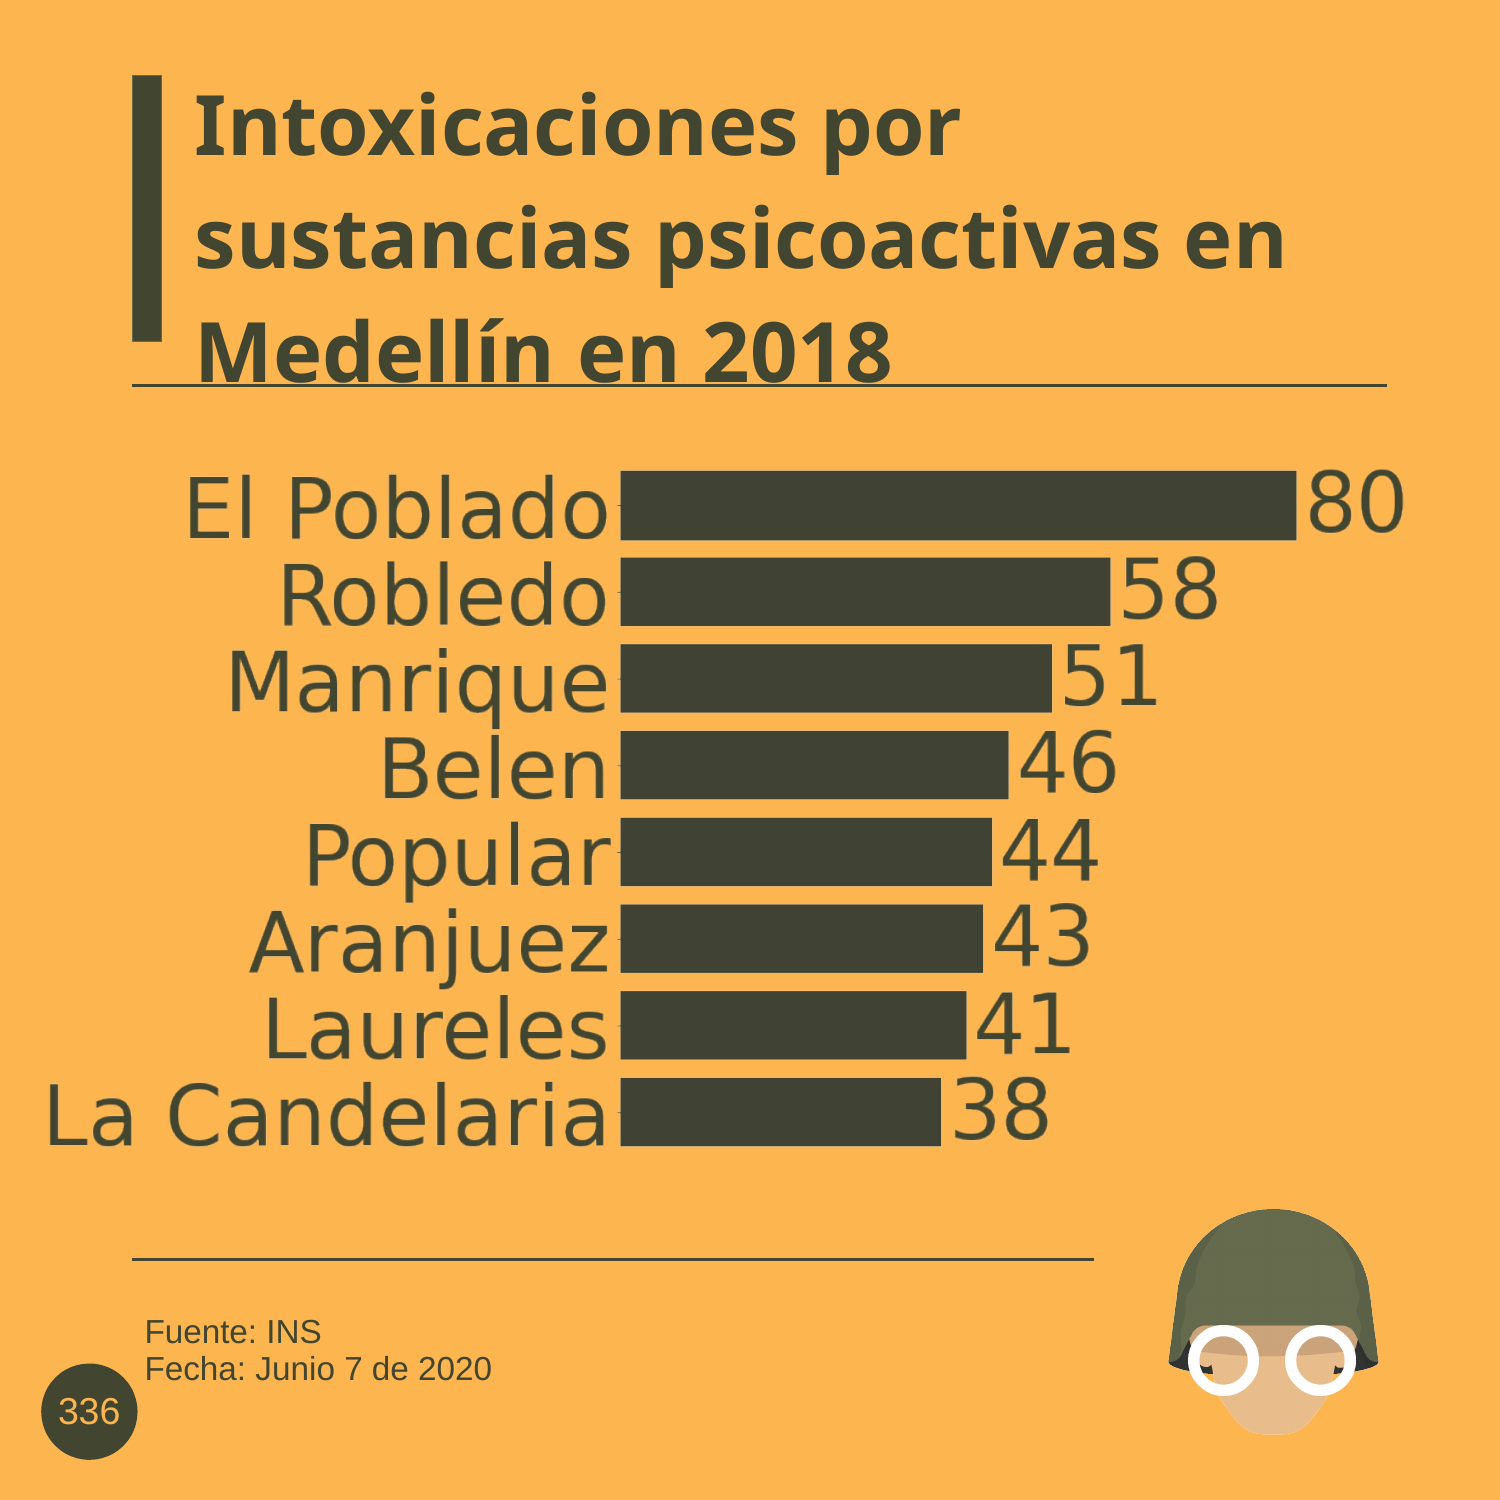

Intoxicaciones por sustancias psicoactivas en Medellín en 2018